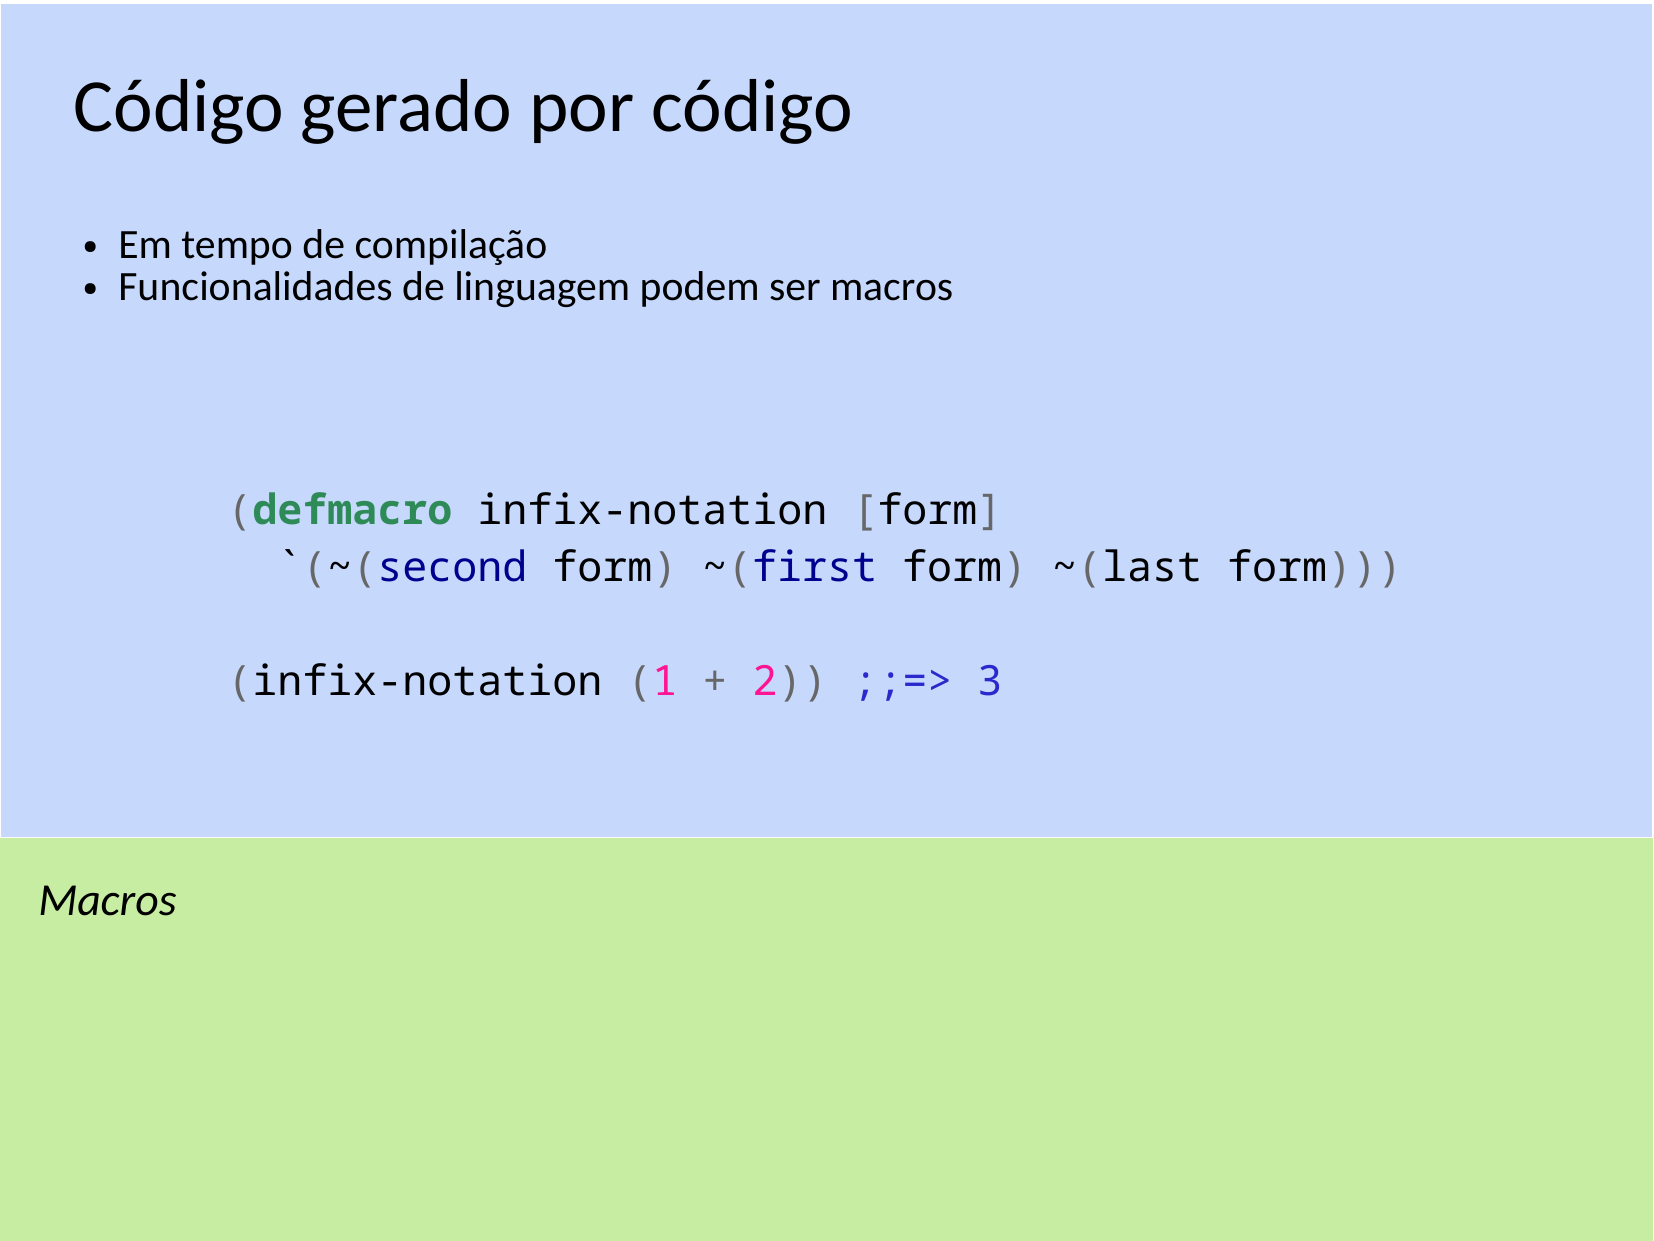

Código gerado por código
Em tempo de compilação
Funcionalidades de linguagem podem ser macros
(defmacro infix-notation [form]
 `(~(second form) ~(first form) ~(last form)))
(infix-notation (1 + 2)) ;;=> 3
Macros